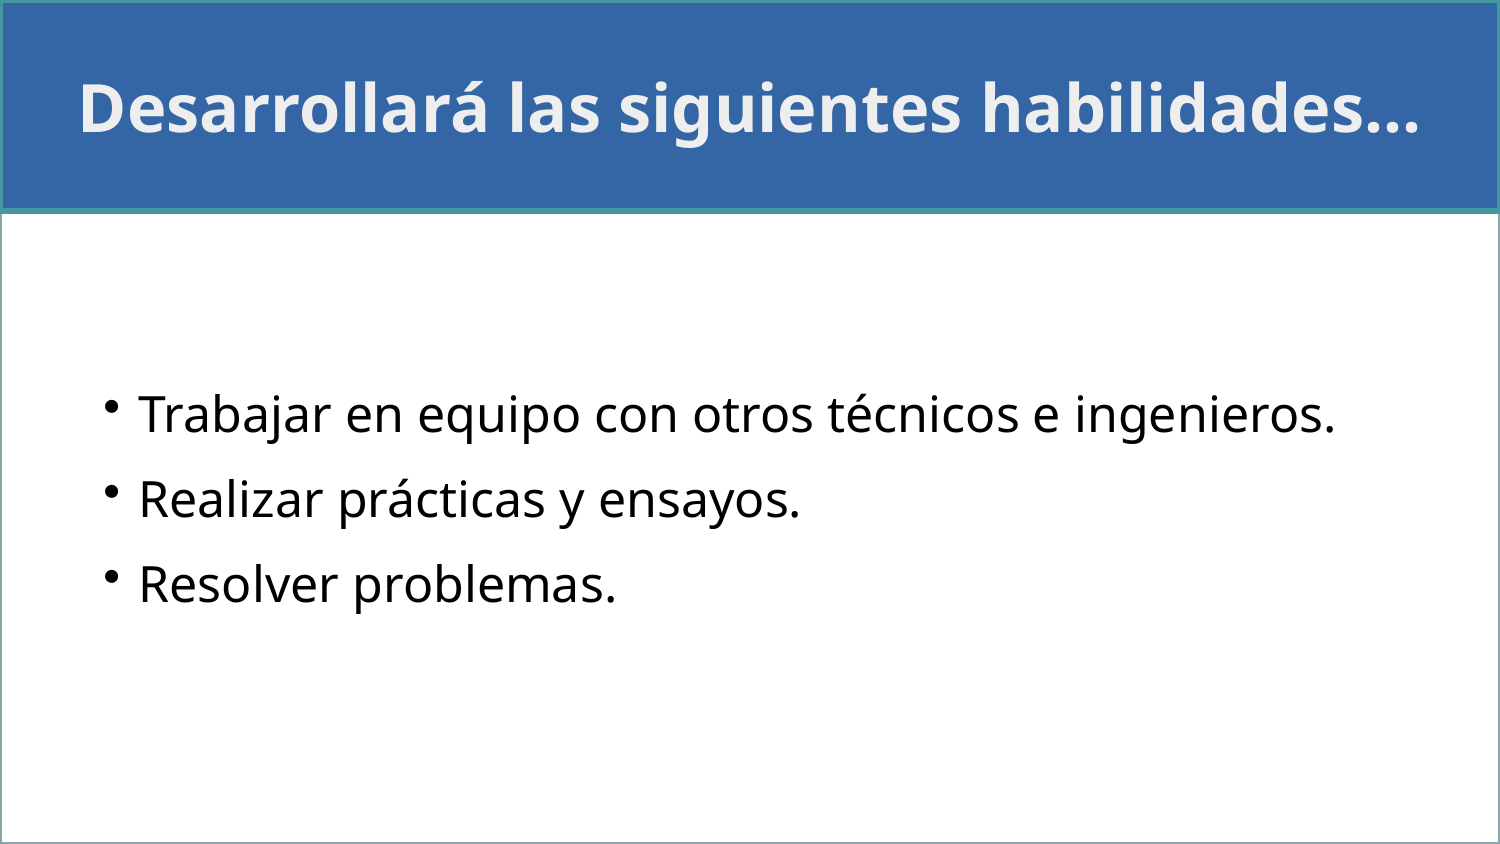

Desarrollará las siguientes habilidades...
Trabajar en equipo con otros técnicos e ingenieros.
Realizar prácticas y ensayos.
Resolver problemas.